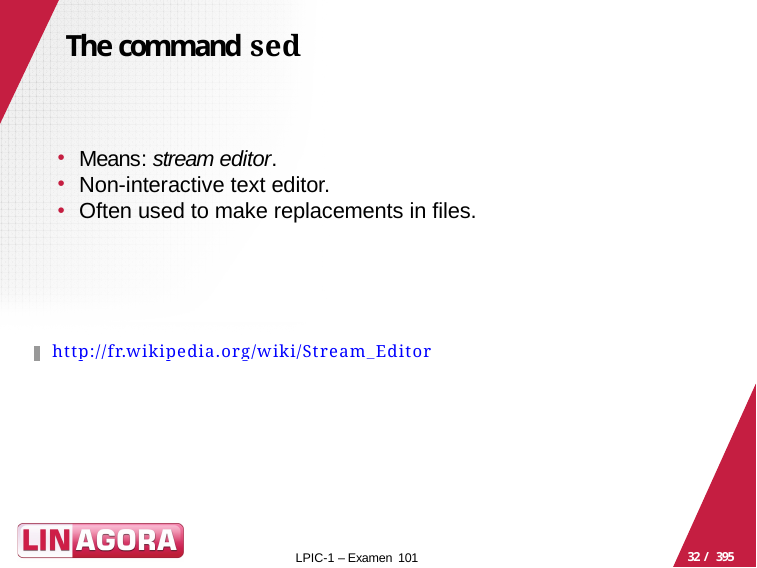

The command sed
Means: stream editor.
Non-interactive text editor.
Often used to make replacements in files.
http://fr.wikipedia.org/wiki/Stream_Editor
LPIC-1 – Examen 101